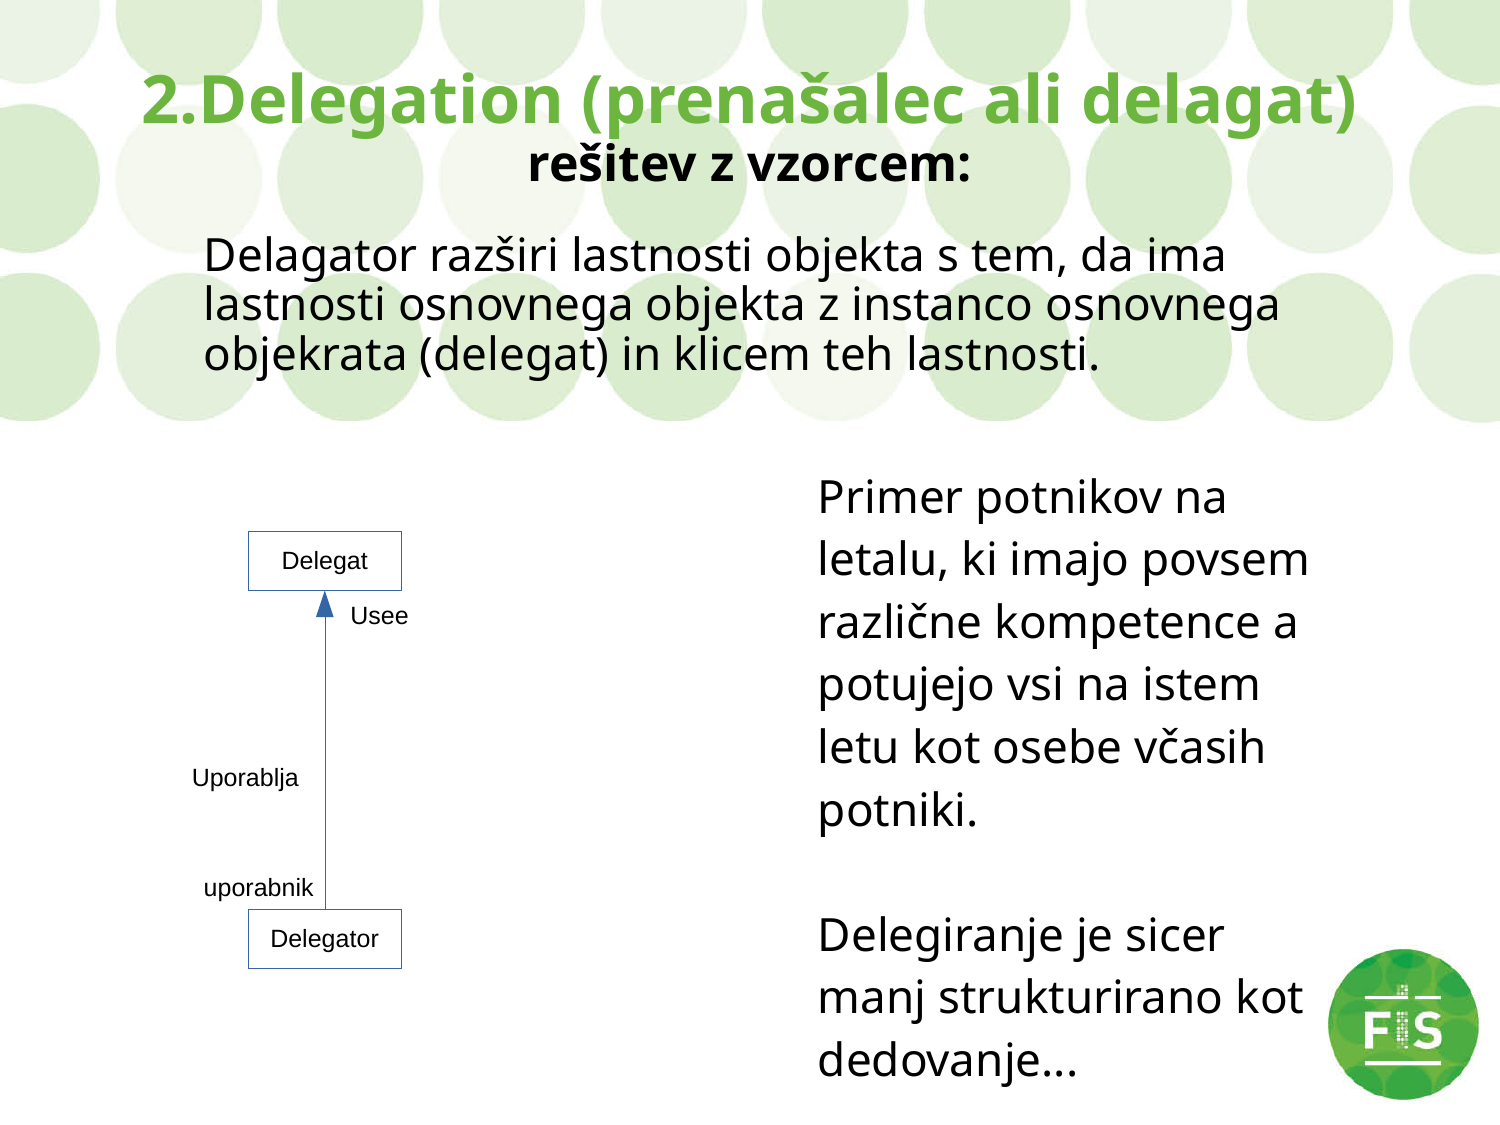

# 2.Delegation (prenašalec ali delagat) rešitev z vzorcem:
Delagator razširi lastnosti objekta s tem, da ima lastnosti osnovnega objekta z instanco osnovnega objekrata (delegat) in klicem teh lastnosti.
Primer potnikov na letalu, ki imajo povsem različne kompetence a potujejo vsi na istem letu kot osebe včasih potniki.
Delegiranje je sicer manj strukturirano kot dedovanje...
Delegat
Usee
Uporablja
uporabnik
Delegator